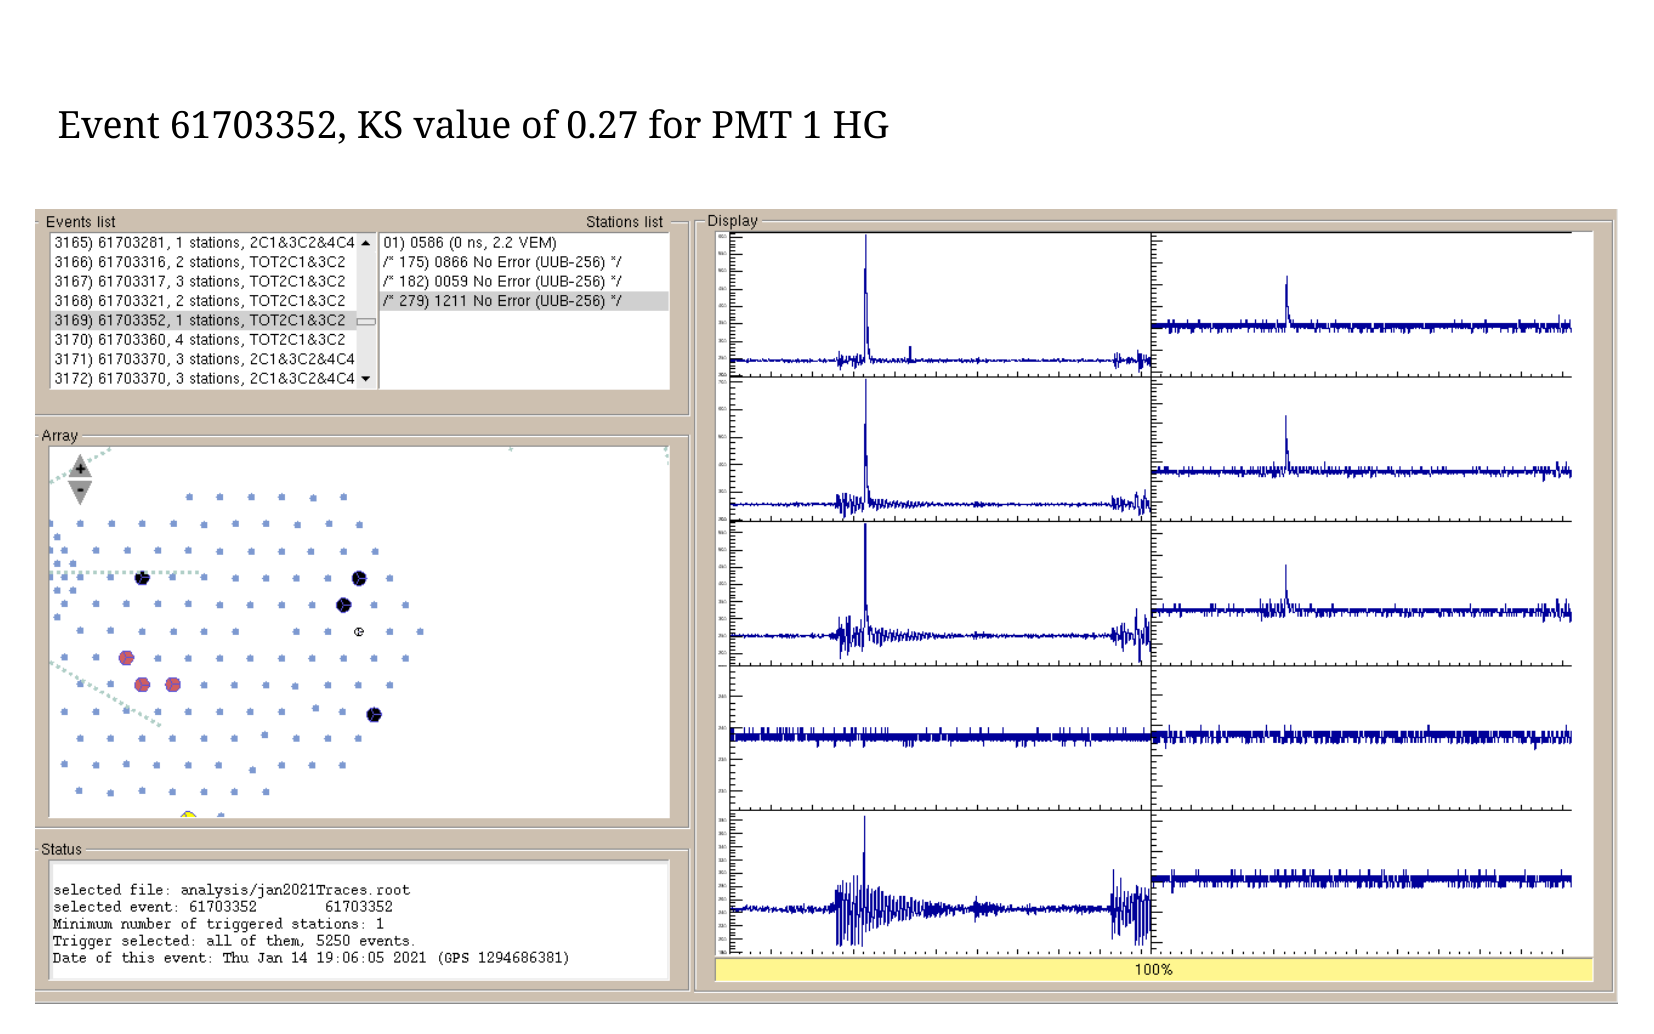

Event 61703352, KS value of 0.27 for PMT 1 HG
2